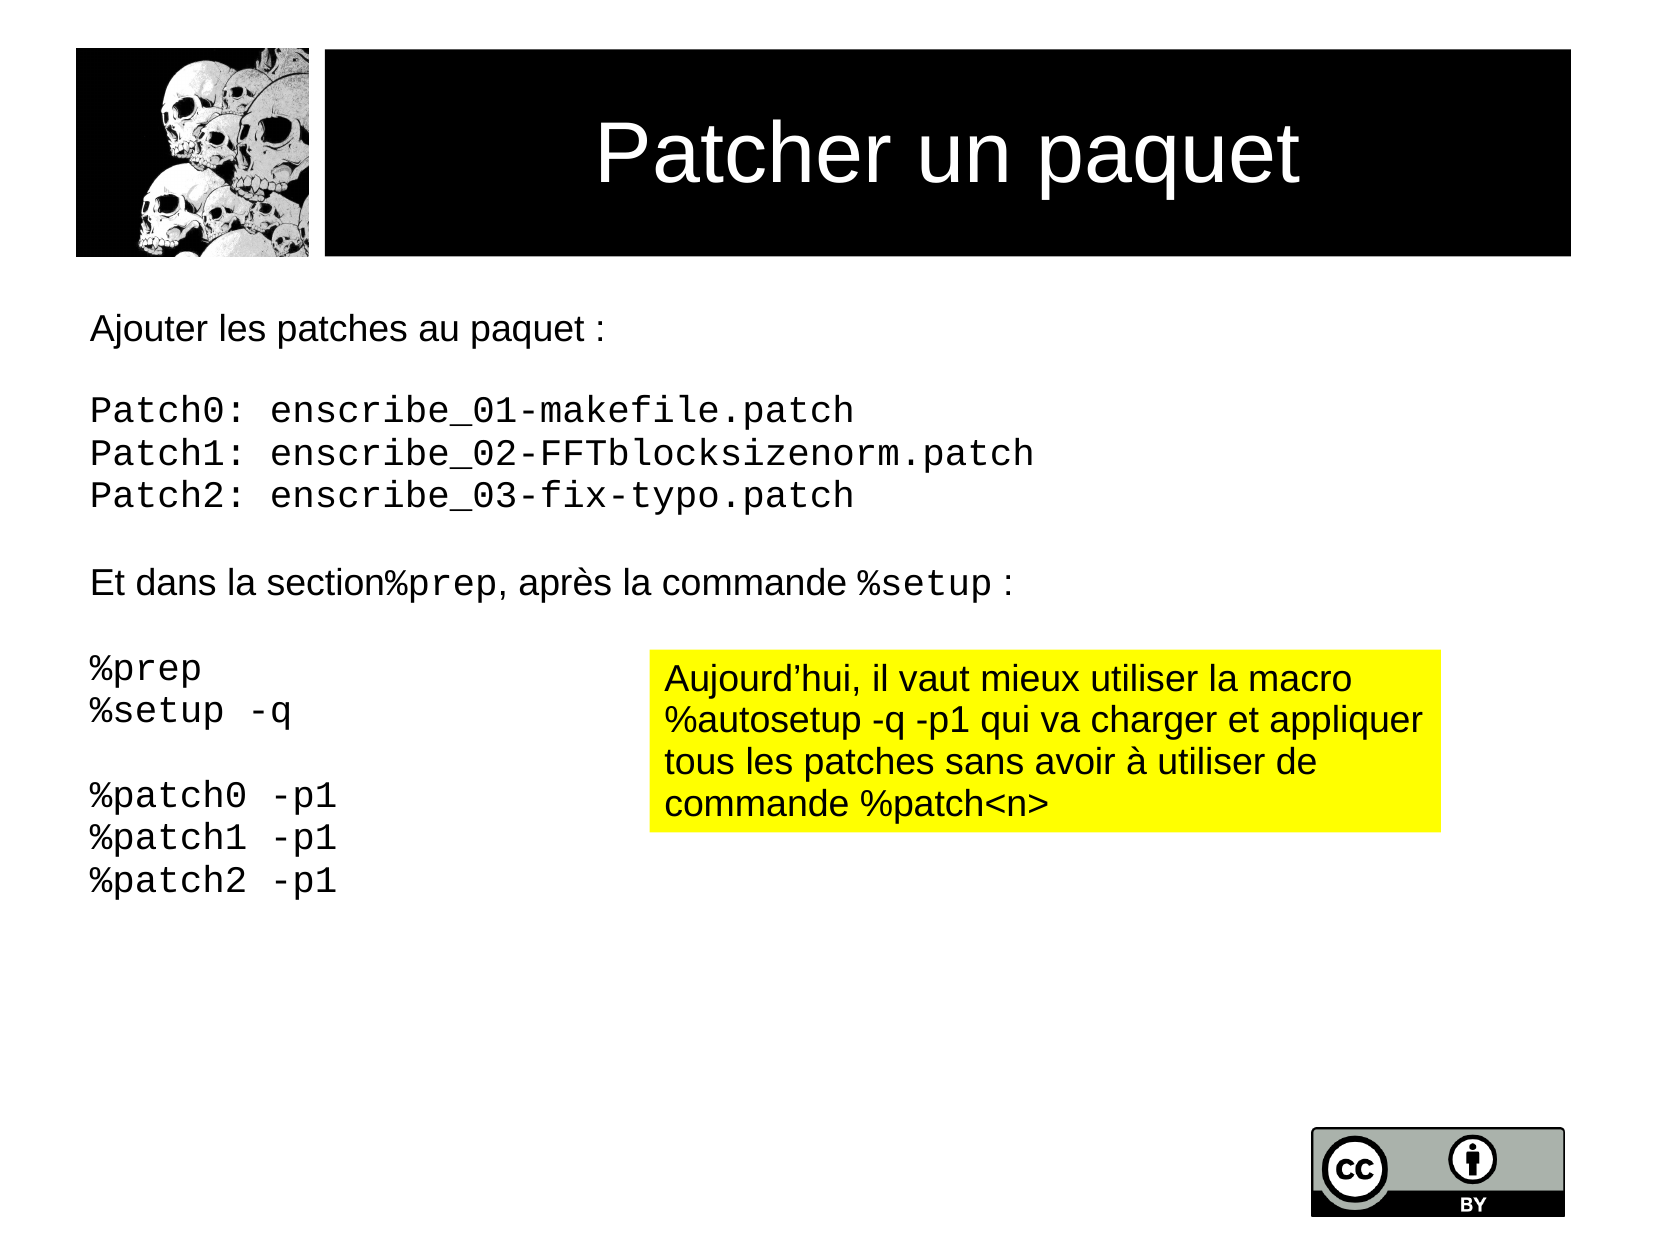

# Patcher un paquet
Ajouter les patches au paquet :
Patch0: enscribe_01-makefile.patch
Patch1: enscribe_02-FFTblocksizenorm.patch
Patch2: enscribe_03-fix-typo.patch
Et dans la section%prep, après la commande %setup :
%prep
%setup -q
%patch0 -p1
%patch1 -p1
%patch2 -p1
Aujourd’hui, il vaut mieux utiliser la macro%autosetup -q -p1 qui va charger et appliquer tous les patches sans avoir à utiliser de commande %patch<n>